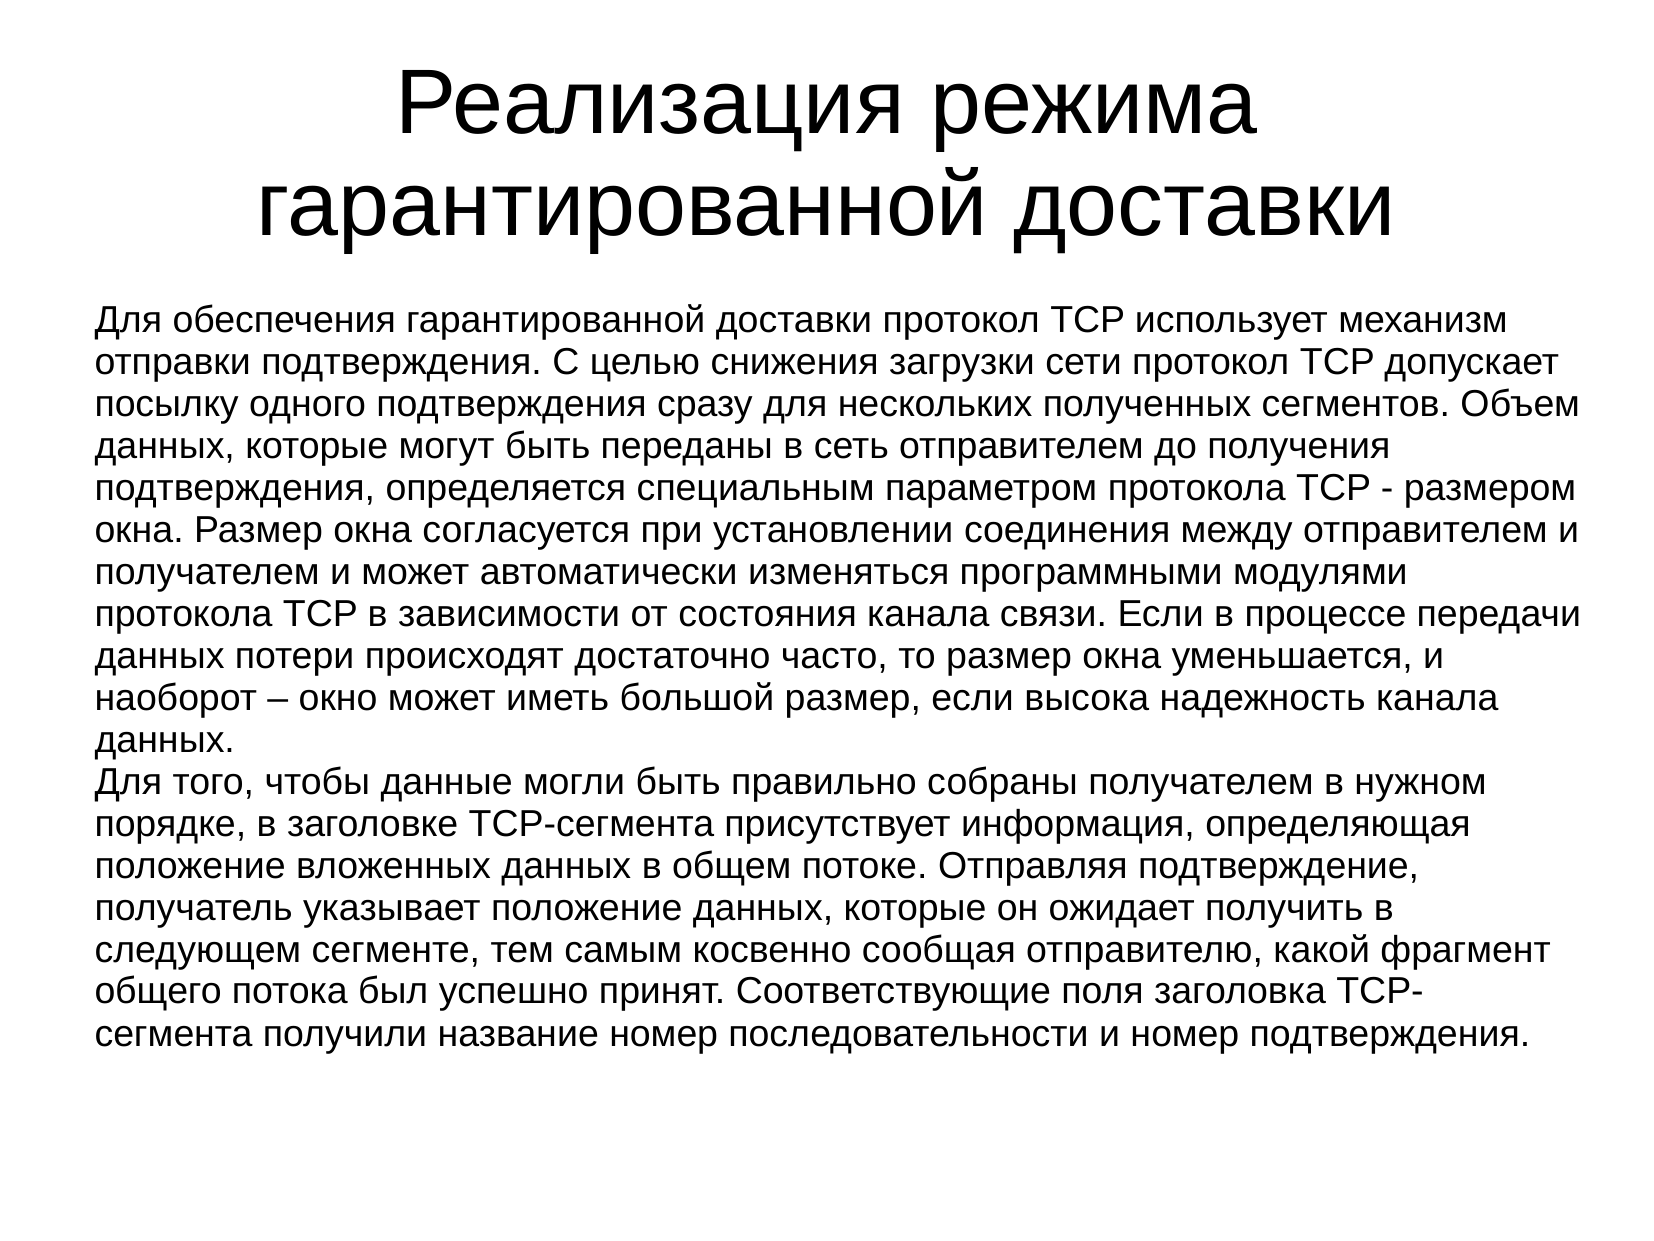

# Реализация режима гарантированной доставки
Для обеспечения гарантированной доставки протокол TCP использует механизм отправки подтверждения. С целью снижения загрузки сети протокол TCP допускает посылку одного подтверждения сразу для нескольких полученных сегментов. Объем данных, которые могут быть переданы в сеть отправителем до получения подтверждения, определяется специальным параметром протокола TCP - размером окна. Размер окна согласуется при установлении соединения между отправителем и получателем и может автоматически изменяться программными модулями протокола TCP в зависимости от состояния канала связи. Если в процессе передачи данных потери происходят достаточно часто, то размер окна уменьшается, и наоборот – окно может иметь большой размер, если высока надежность канала данных.
Для того, чтобы данные могли быть правильно собраны получателем в нужном порядке, в заголовке TCP-сегмента присутствует информация, определяющая положение вложенных данных в общем потоке. Отправляя подтверждение, получатель указывает положение данных, которые он ожидает получить в следующем сегменте, тем самым косвенно сообщая отправителю, какой фрагмент общего потока был успешно принят. Соответствующие поля заголовка TCP-сегмента получили название номер последовательности и номер подтверждения.